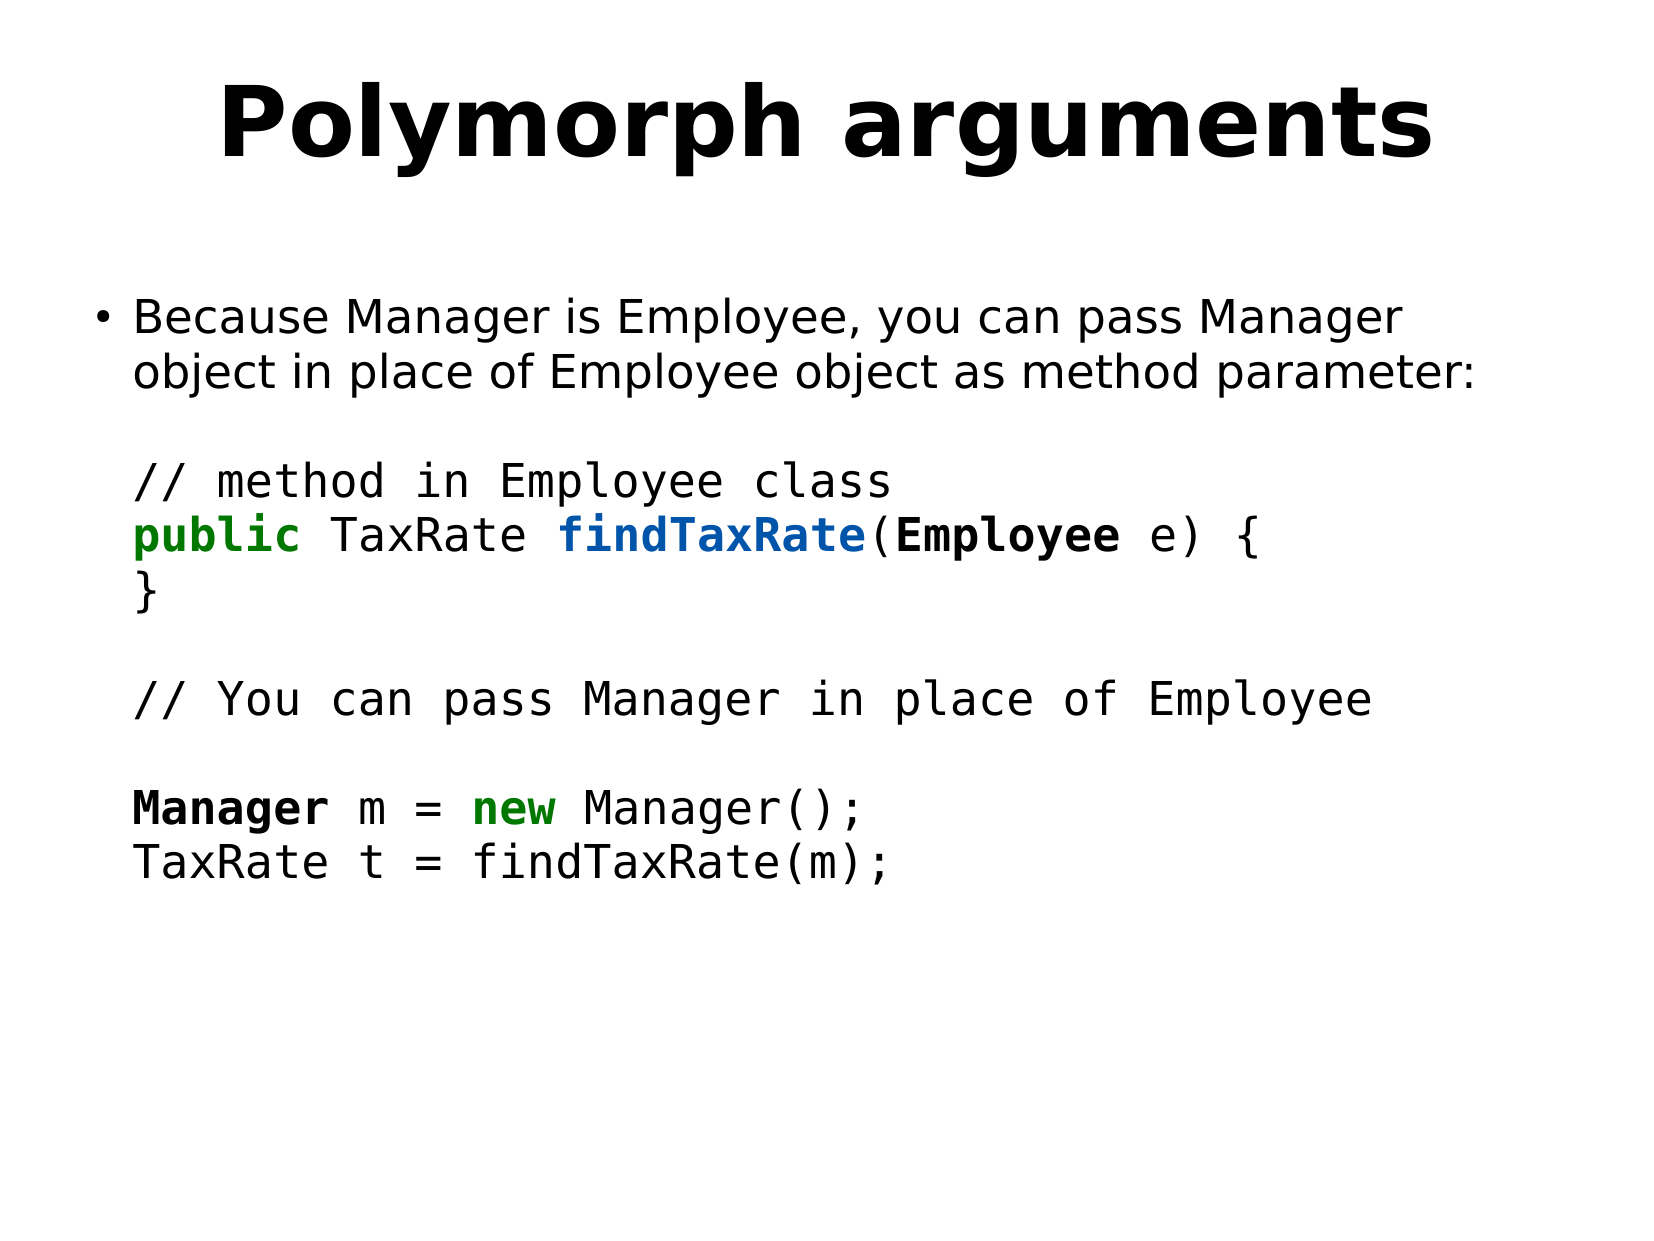

# Polymorph arguments
Because Manager is Employee, you can pass Manager object in place of Employee object as method parameter:
// method in Employee class
public TaxRate findTaxRate(Employee e) {
}
// You can pass Manager in place of Employee
Manager m = new Manager();
TaxRate t = findTaxRate(m);